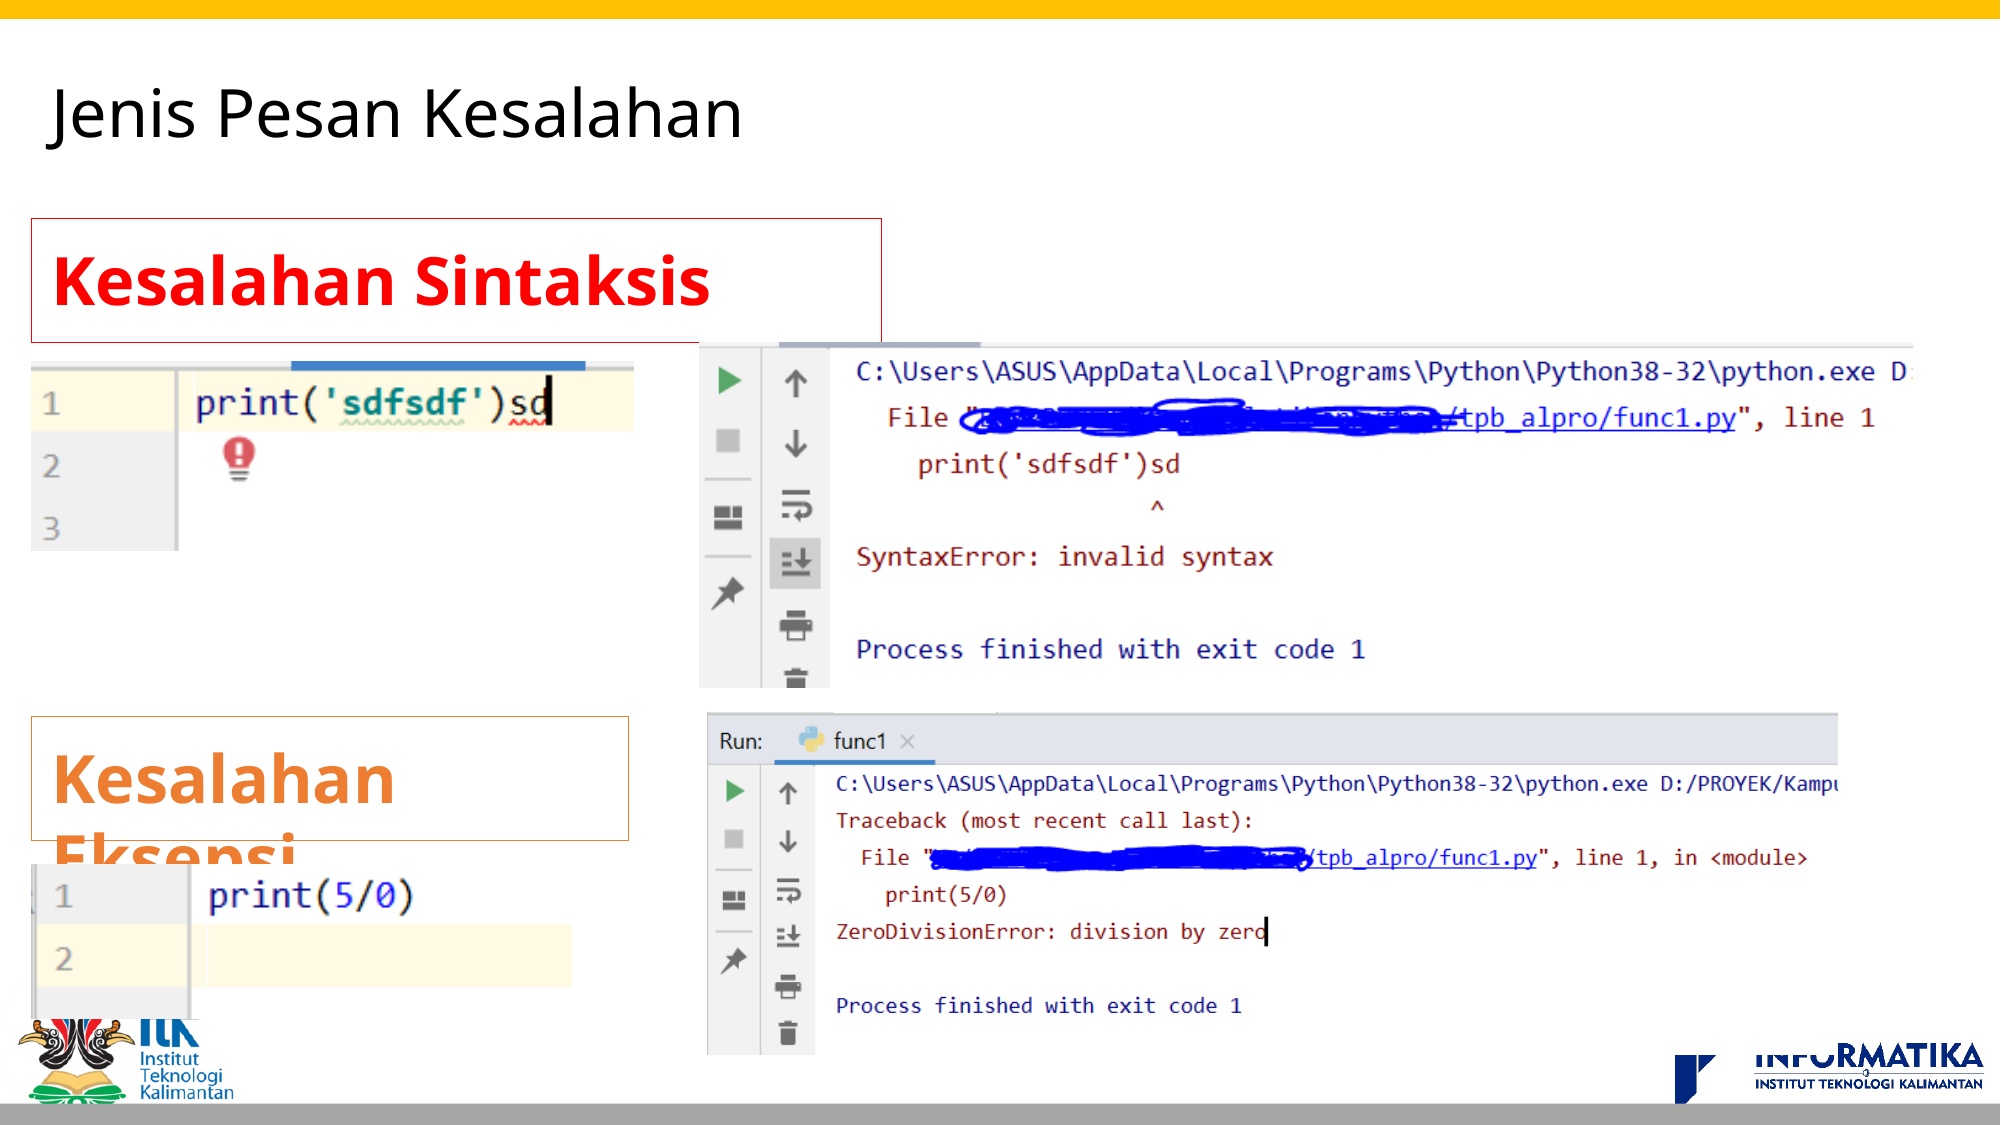

# Jenis Pesan Kesalahan
Kesalahan Sintaksis
Kesalahan Eksepsi